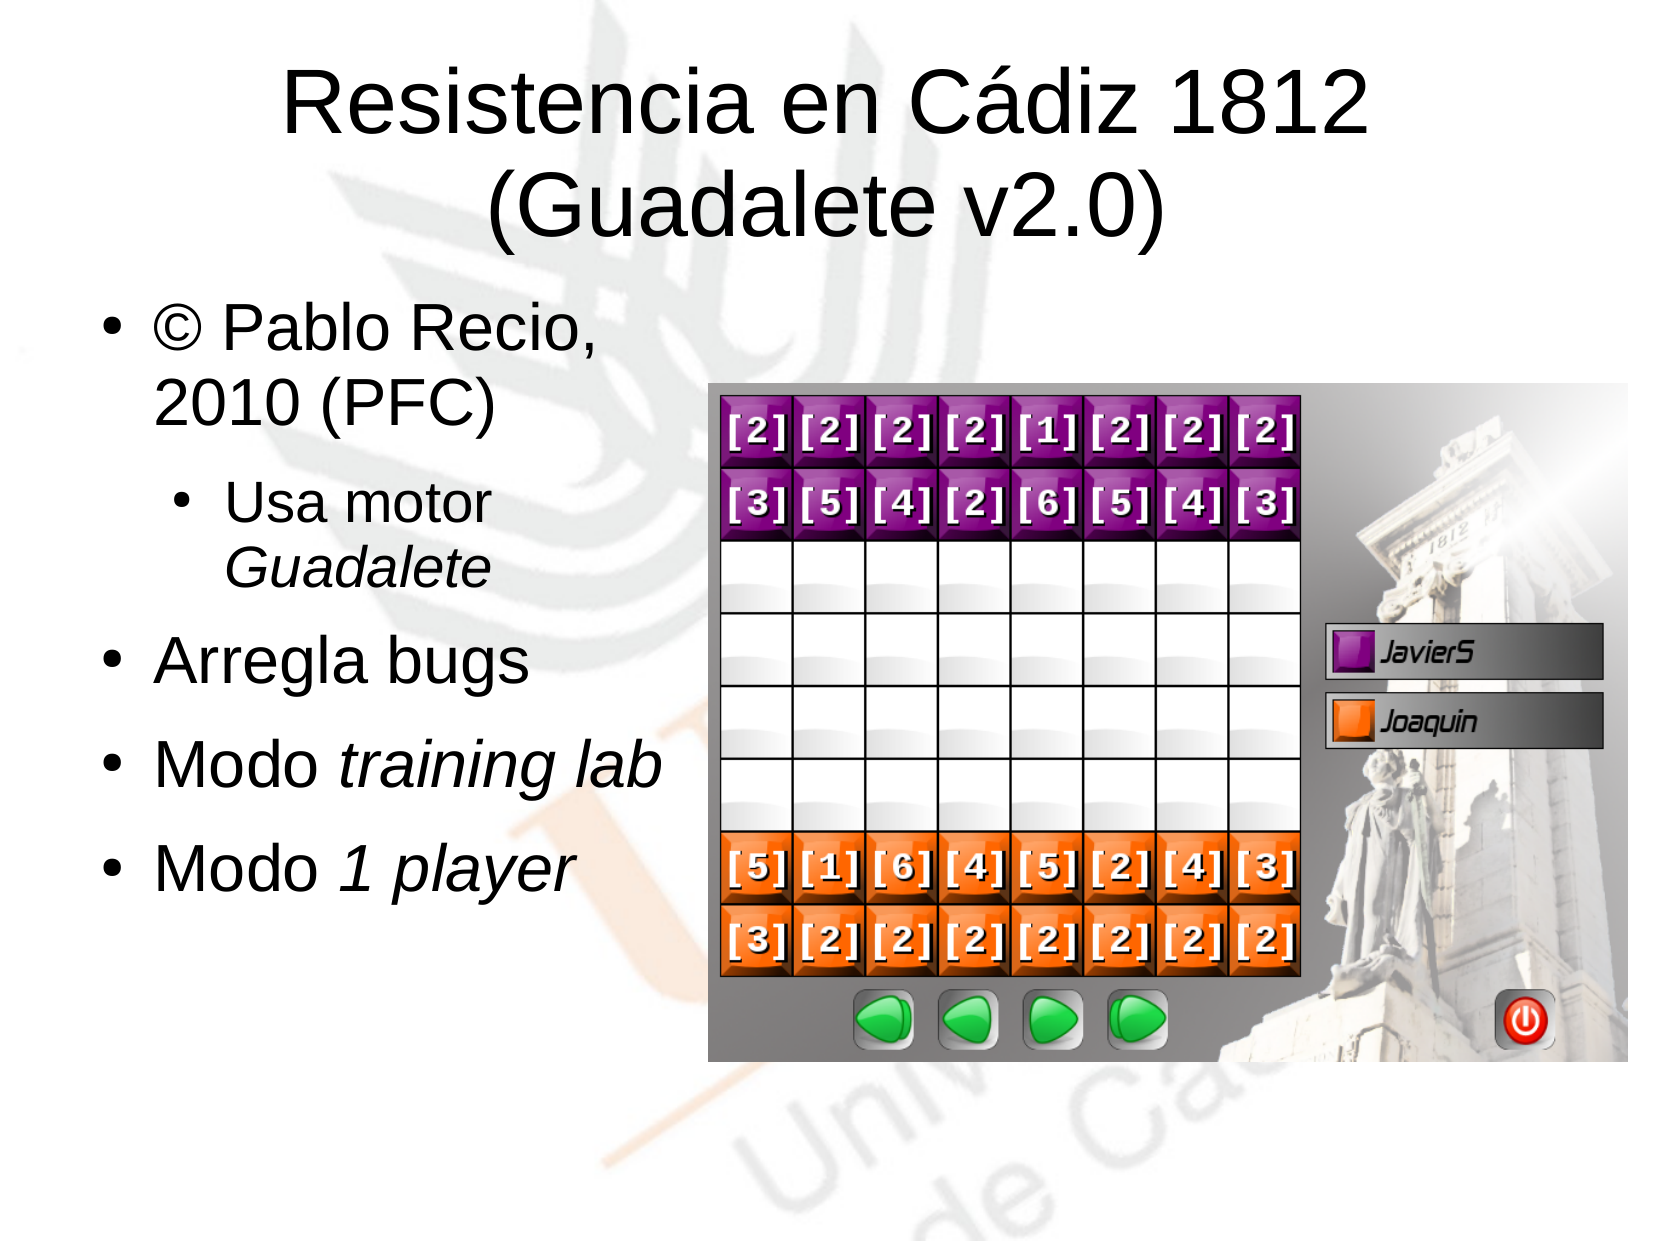

# Resistencia en Cádiz 1812 (Guadalete v2.0)
© Pablo Recio, 2010 (PFC)
Usa motor Guadalete
Arregla bugs
Modo training lab
Modo 1 player